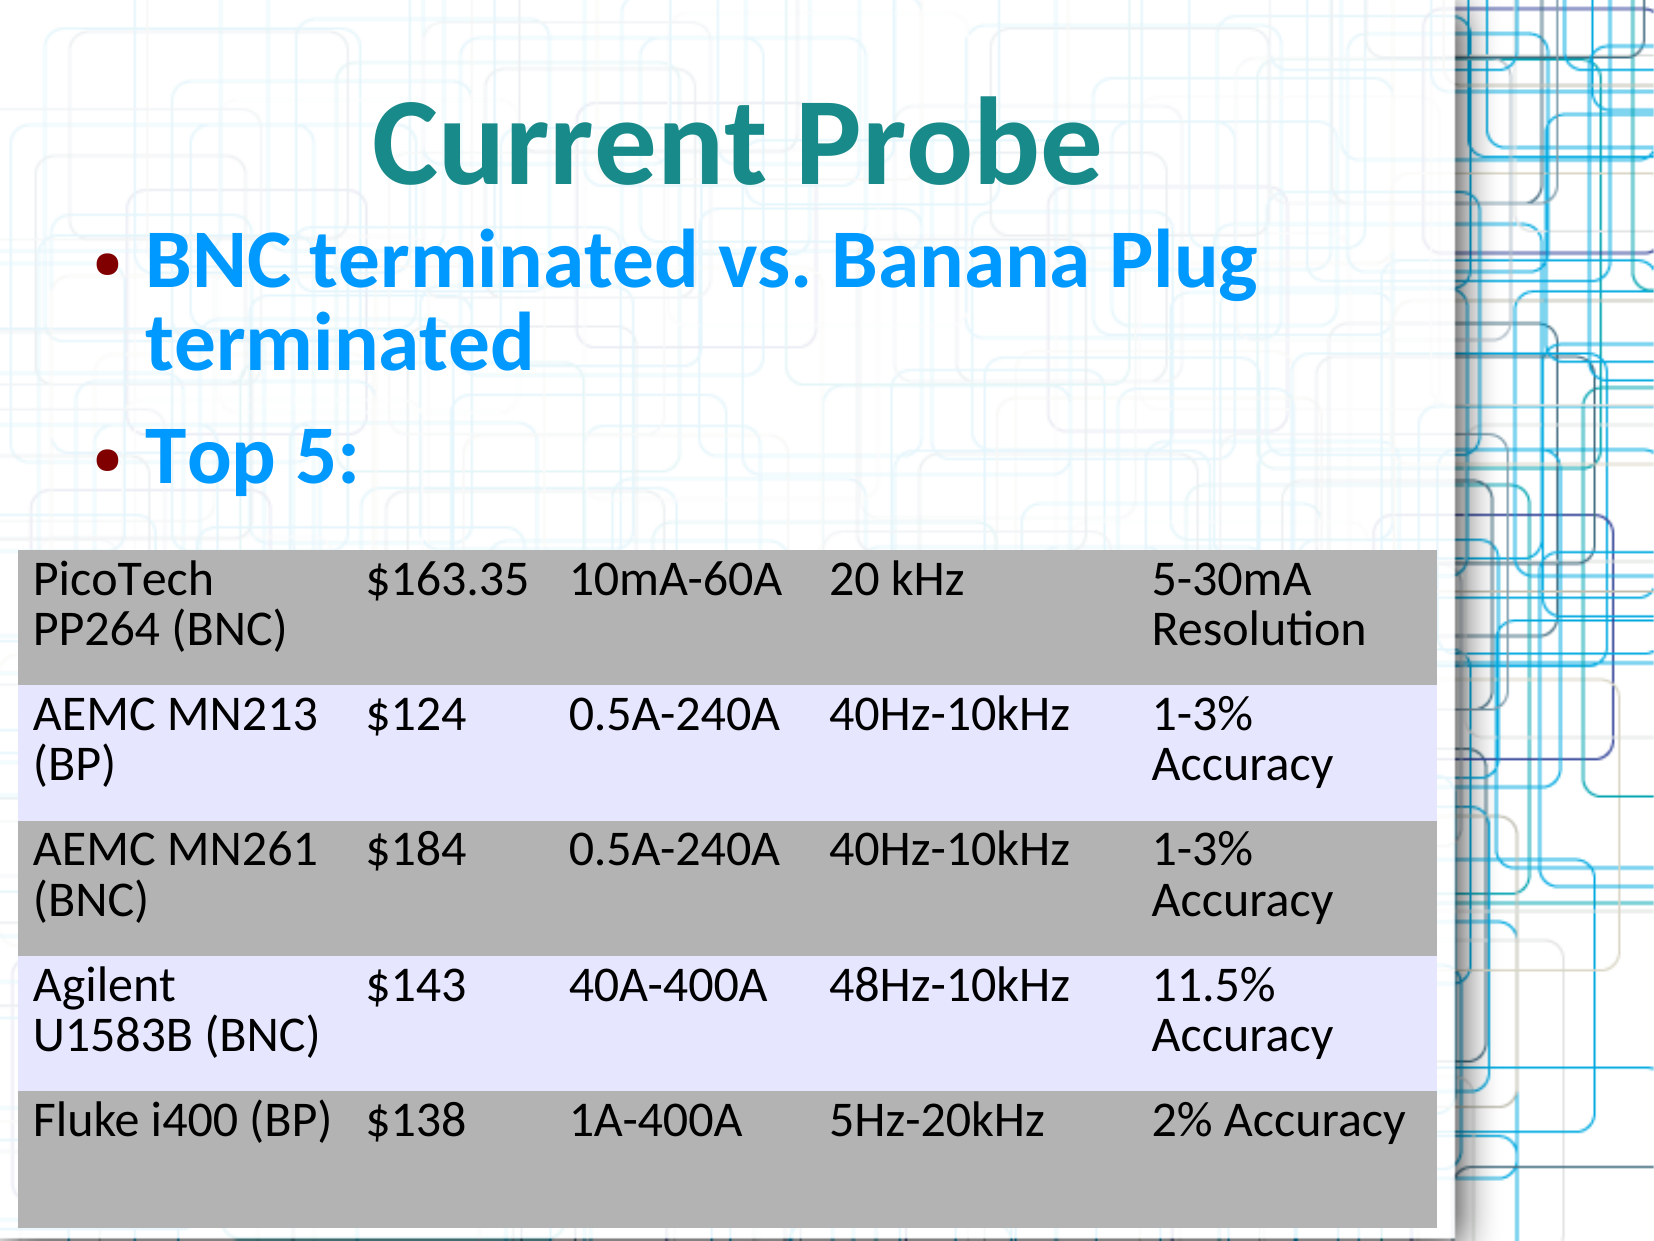

# Current Probe
BNC terminated vs. Banana Plug terminated
Top 5:
| PicoTech PP264 (BNC) | $163.35 | 10mA-60A | 20 kHz | 5-30mA Resolution |
| --- | --- | --- | --- | --- |
| AEMC MN213 (BP) | $124 | 0.5A-240A | 40Hz-10kHz | 1-3% Accuracy |
| AEMC MN261 (BNC) | $184 | 0.5A-240A | 40Hz-10kHz | 1-3% Accuracy |
| Agilent U1583B (BNC) | $143 | 40A-400A | 48Hz-10kHz | 11.5% Accuracy |
| Fluke i400 (BP) | $138 | 1A-400A | 5Hz-20kHz | 2% Accuracy |